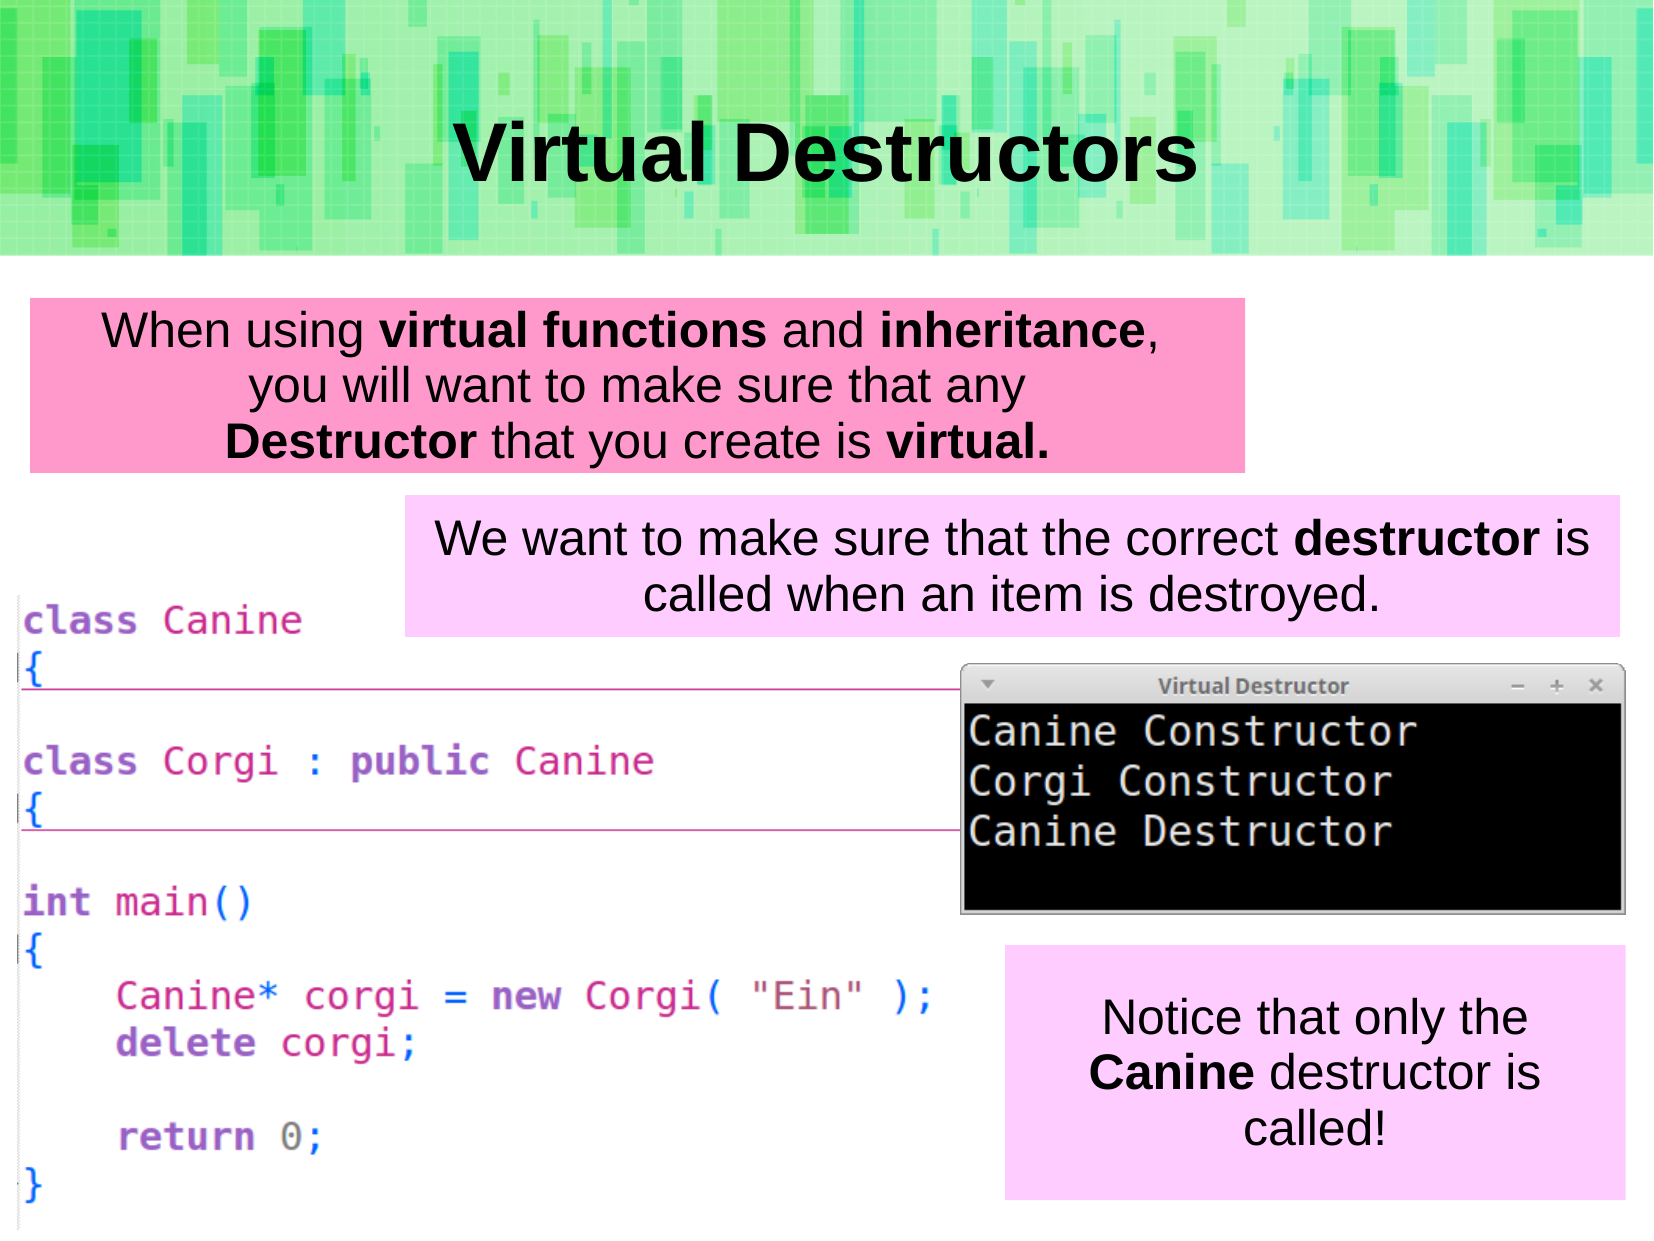

# Virtual Destructors
When using virtual functions and inheritance,
you will want to make sure that any
Destructor that you create is virtual.
We want to make sure that the correct destructor is called when an item is destroyed.
Notice that only the Canine destructor is called!